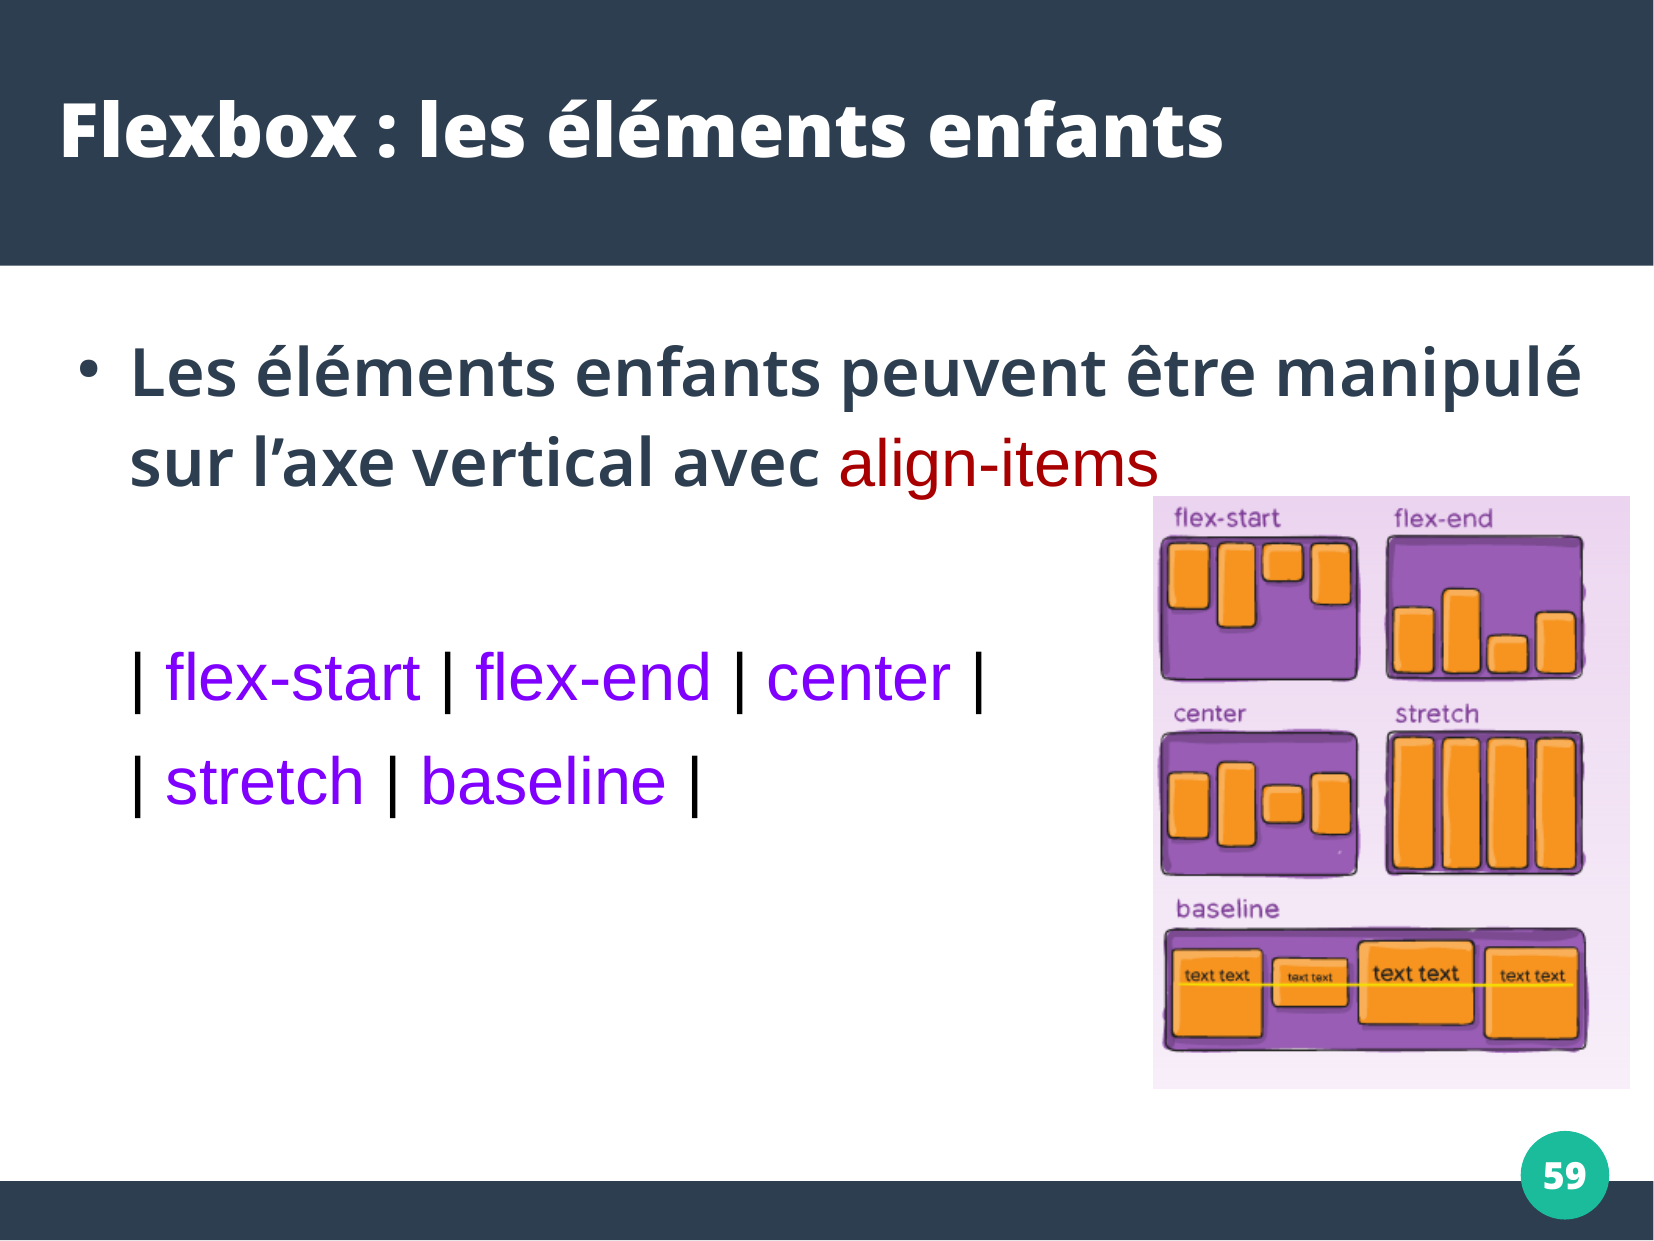

# Flexbox : les éléments enfants
Les éléments enfants peuvent être manipulé sur l’axe vertical avec align-items
| flex-start | flex-end | center |
| stretch | baseline |
59